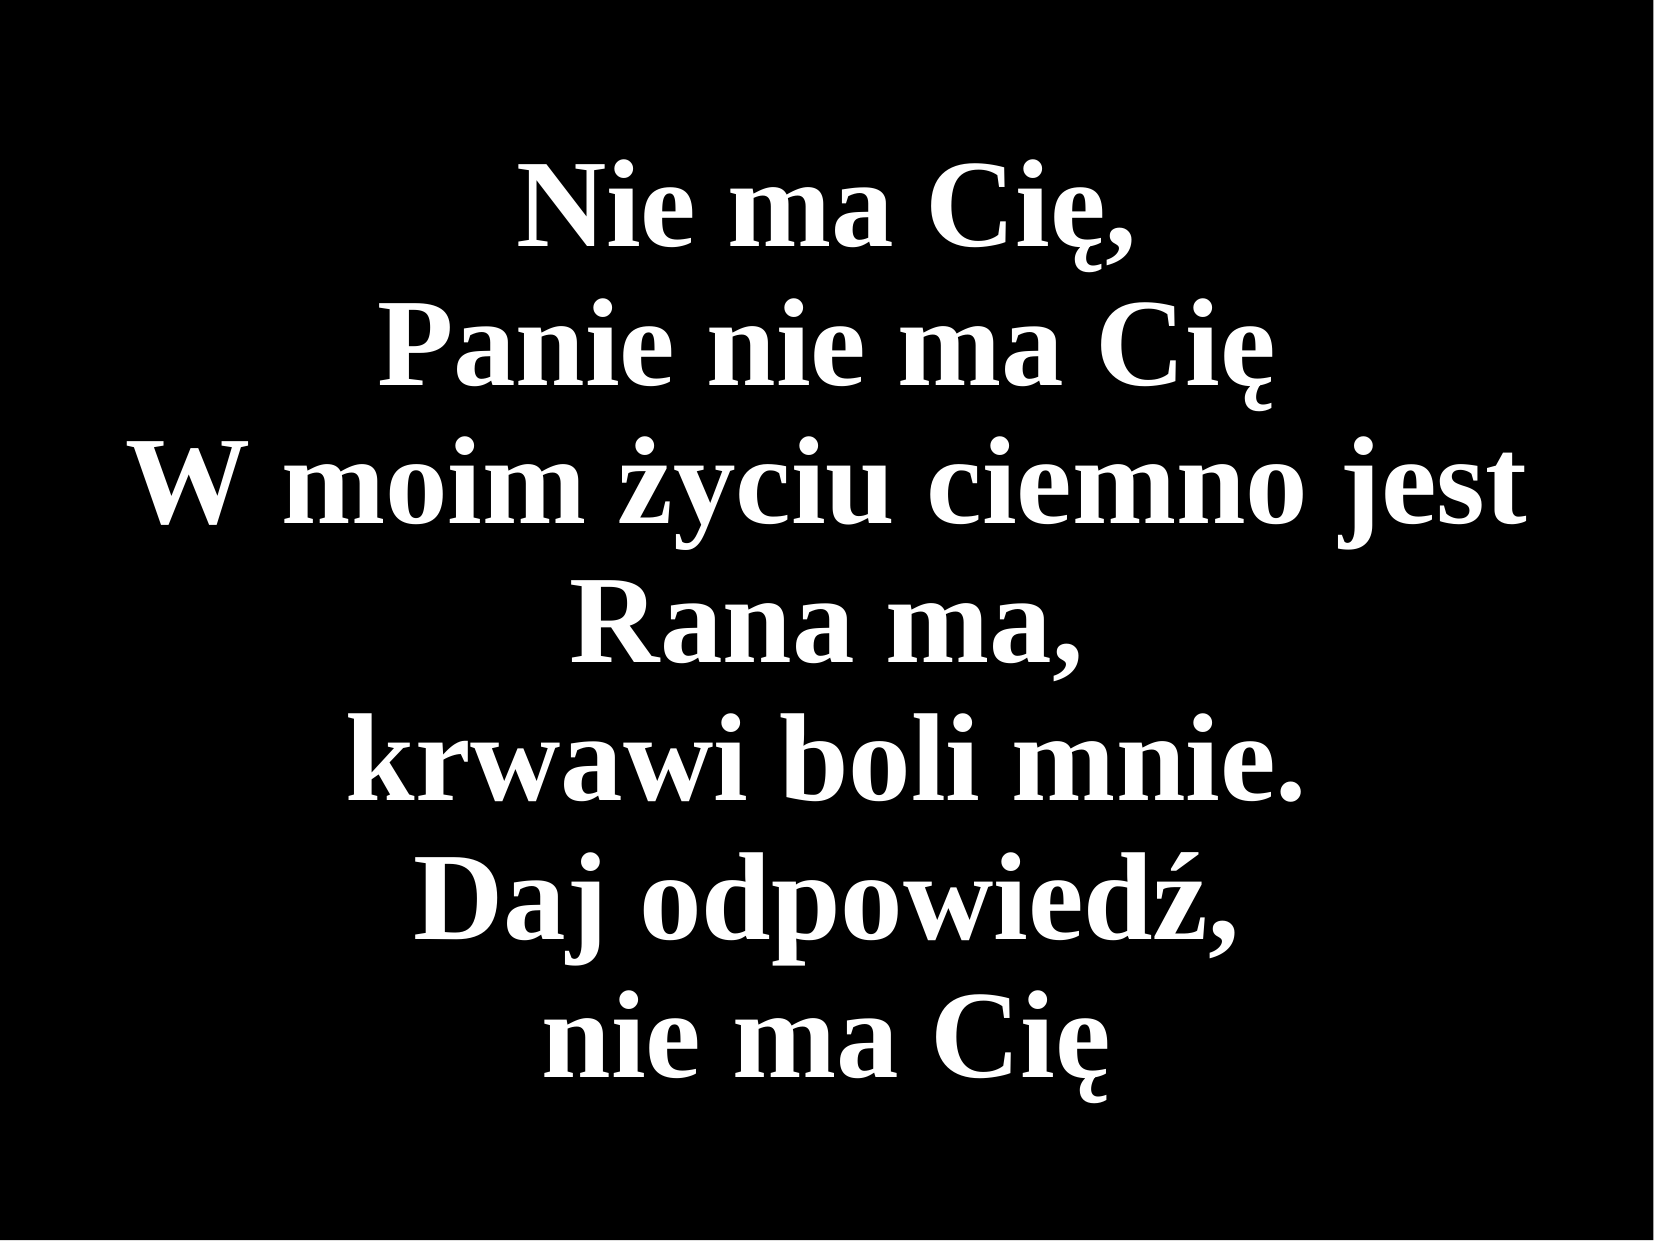

# Nie ma Cię, Panie nie ma Cię W moim życiu ciemno jest Rana ma, krwawi boli mnie. Daj odpowiedź, nie ma Cię